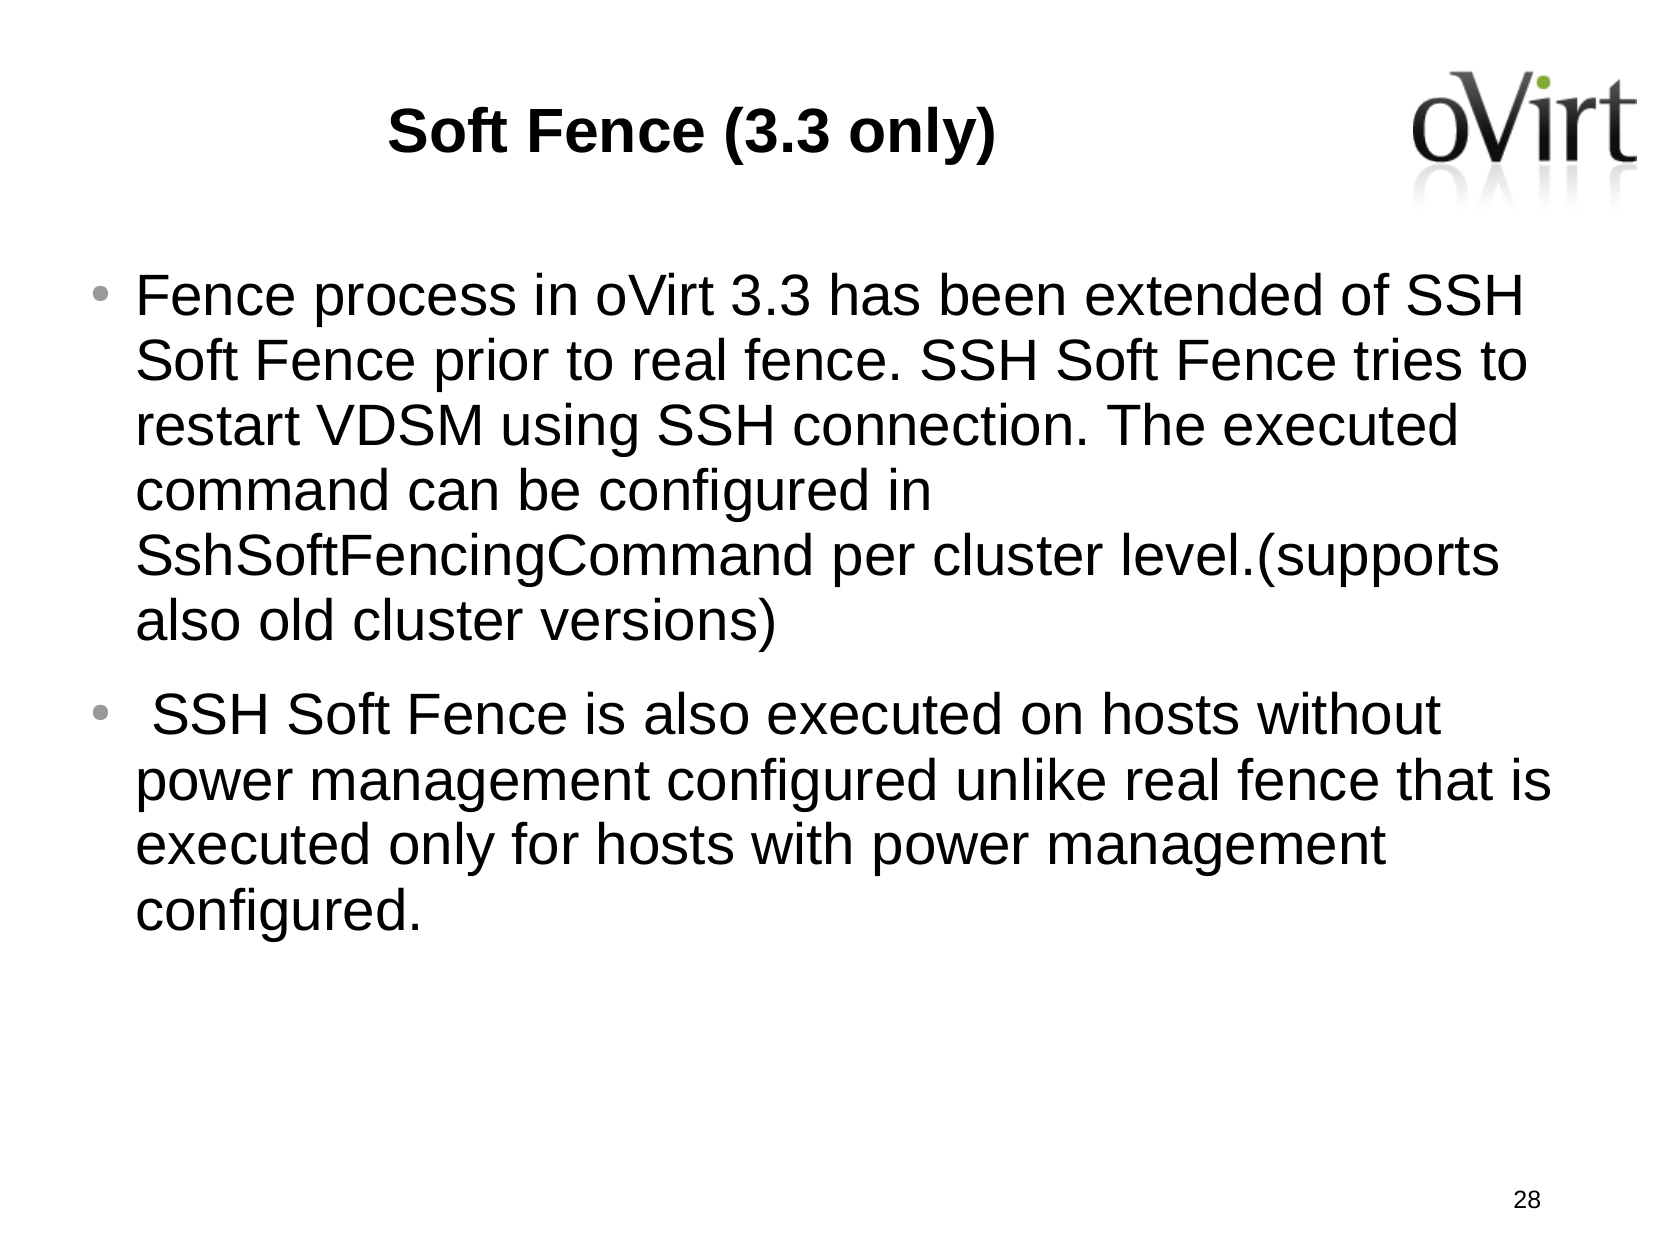

# Soft Fence (3.3 only)
Fence process in oVirt 3.3 has been extended of SSH Soft Fence prior to real fence. SSH Soft Fence tries to restart VDSM using SSH connection. The executed command can be configured in SshSoftFencingCommand per cluster level.(supports also old cluster versions)
 SSH Soft Fence is also executed on hosts without power management configured unlike real fence that is executed only for hosts with power management configured.